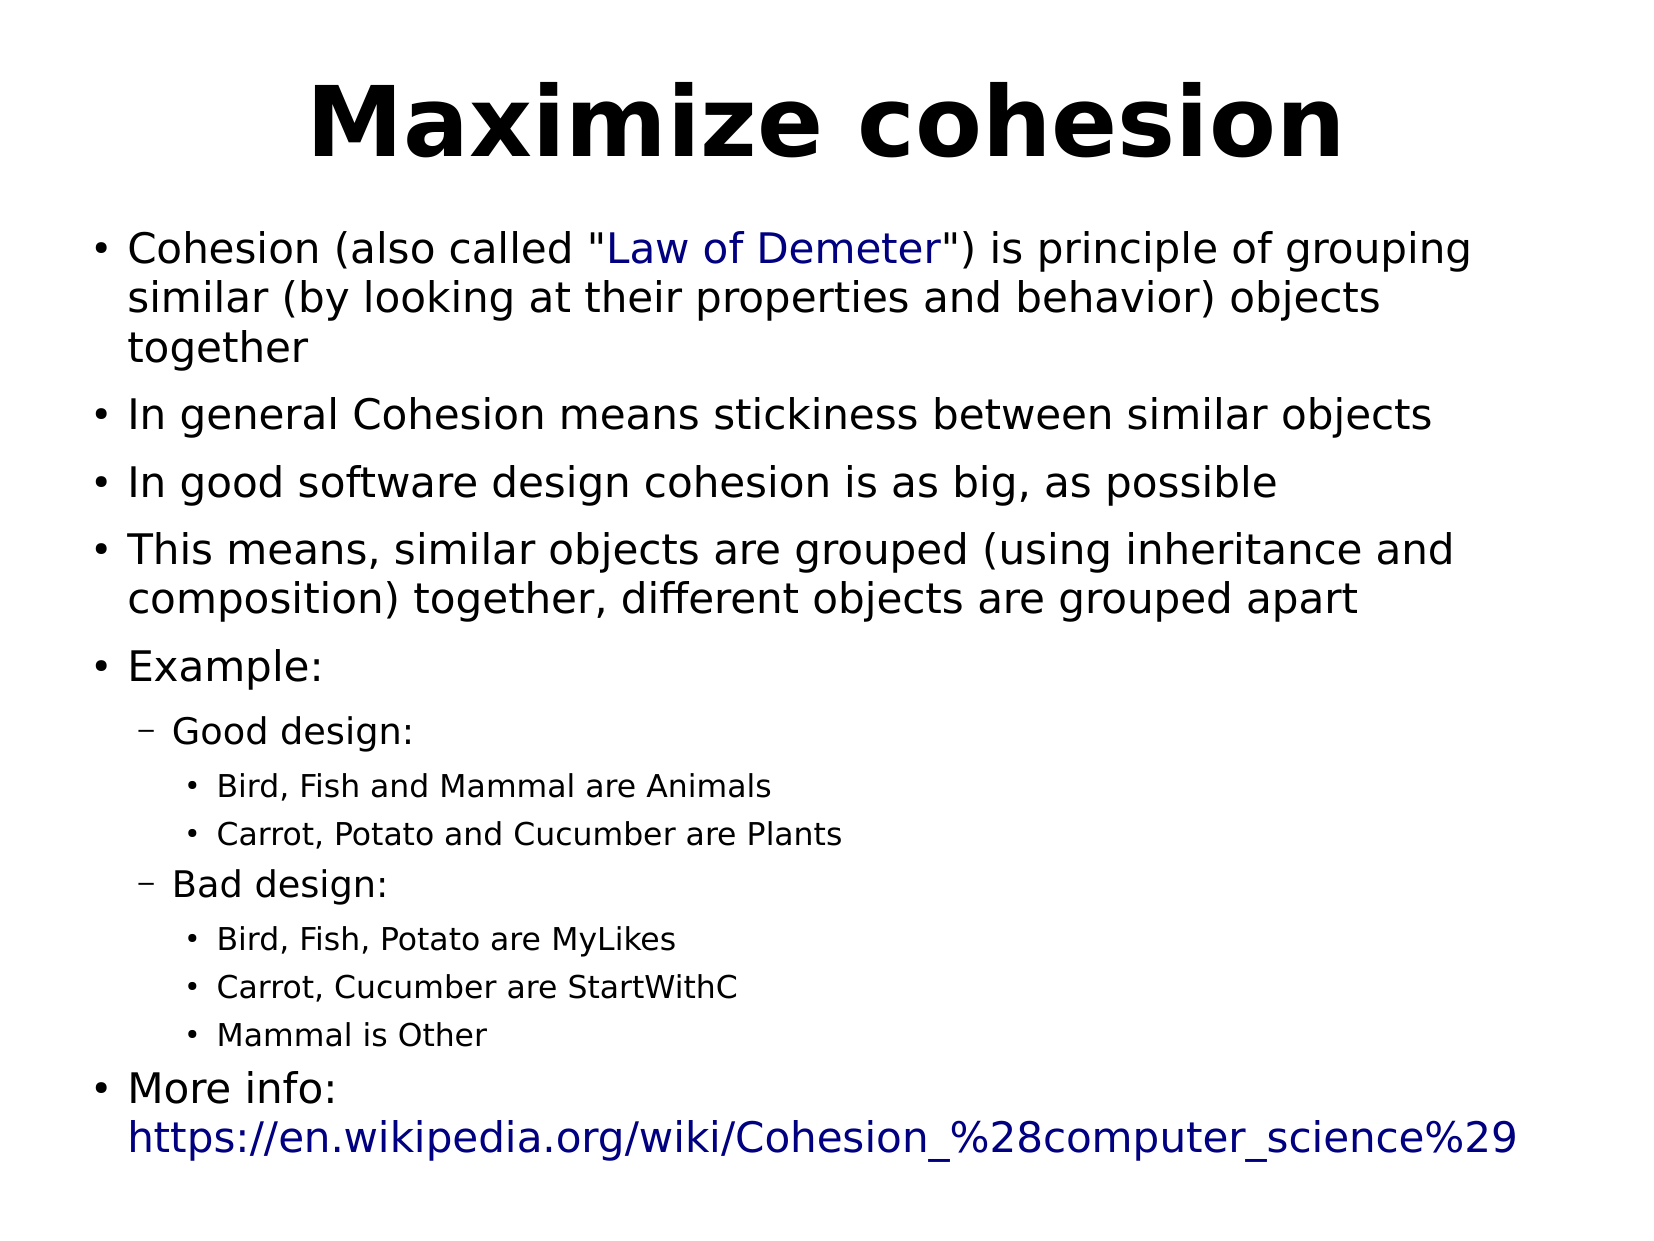

# Maximize cohesion
Cohesion (also called "Law of Demeter") is principle of grouping similar (by looking at their properties and behavior) objects together
In general Cohesion means stickiness between similar objects
In good software design cohesion is as big, as possible
This means, similar objects are grouped (using inheritance and composition) together, different objects are grouped apart
Example:
Good design:
Bird, Fish and Mammal are Animals
Carrot, Potato and Cucumber are Plants
Bad design:
Bird, Fish, Potato are MyLikes
Carrot, Cucumber are StartWithC
Mammal is Other
More info:
https://en.wikipedia.org/wiki/Cohesion_%28computer_science%29